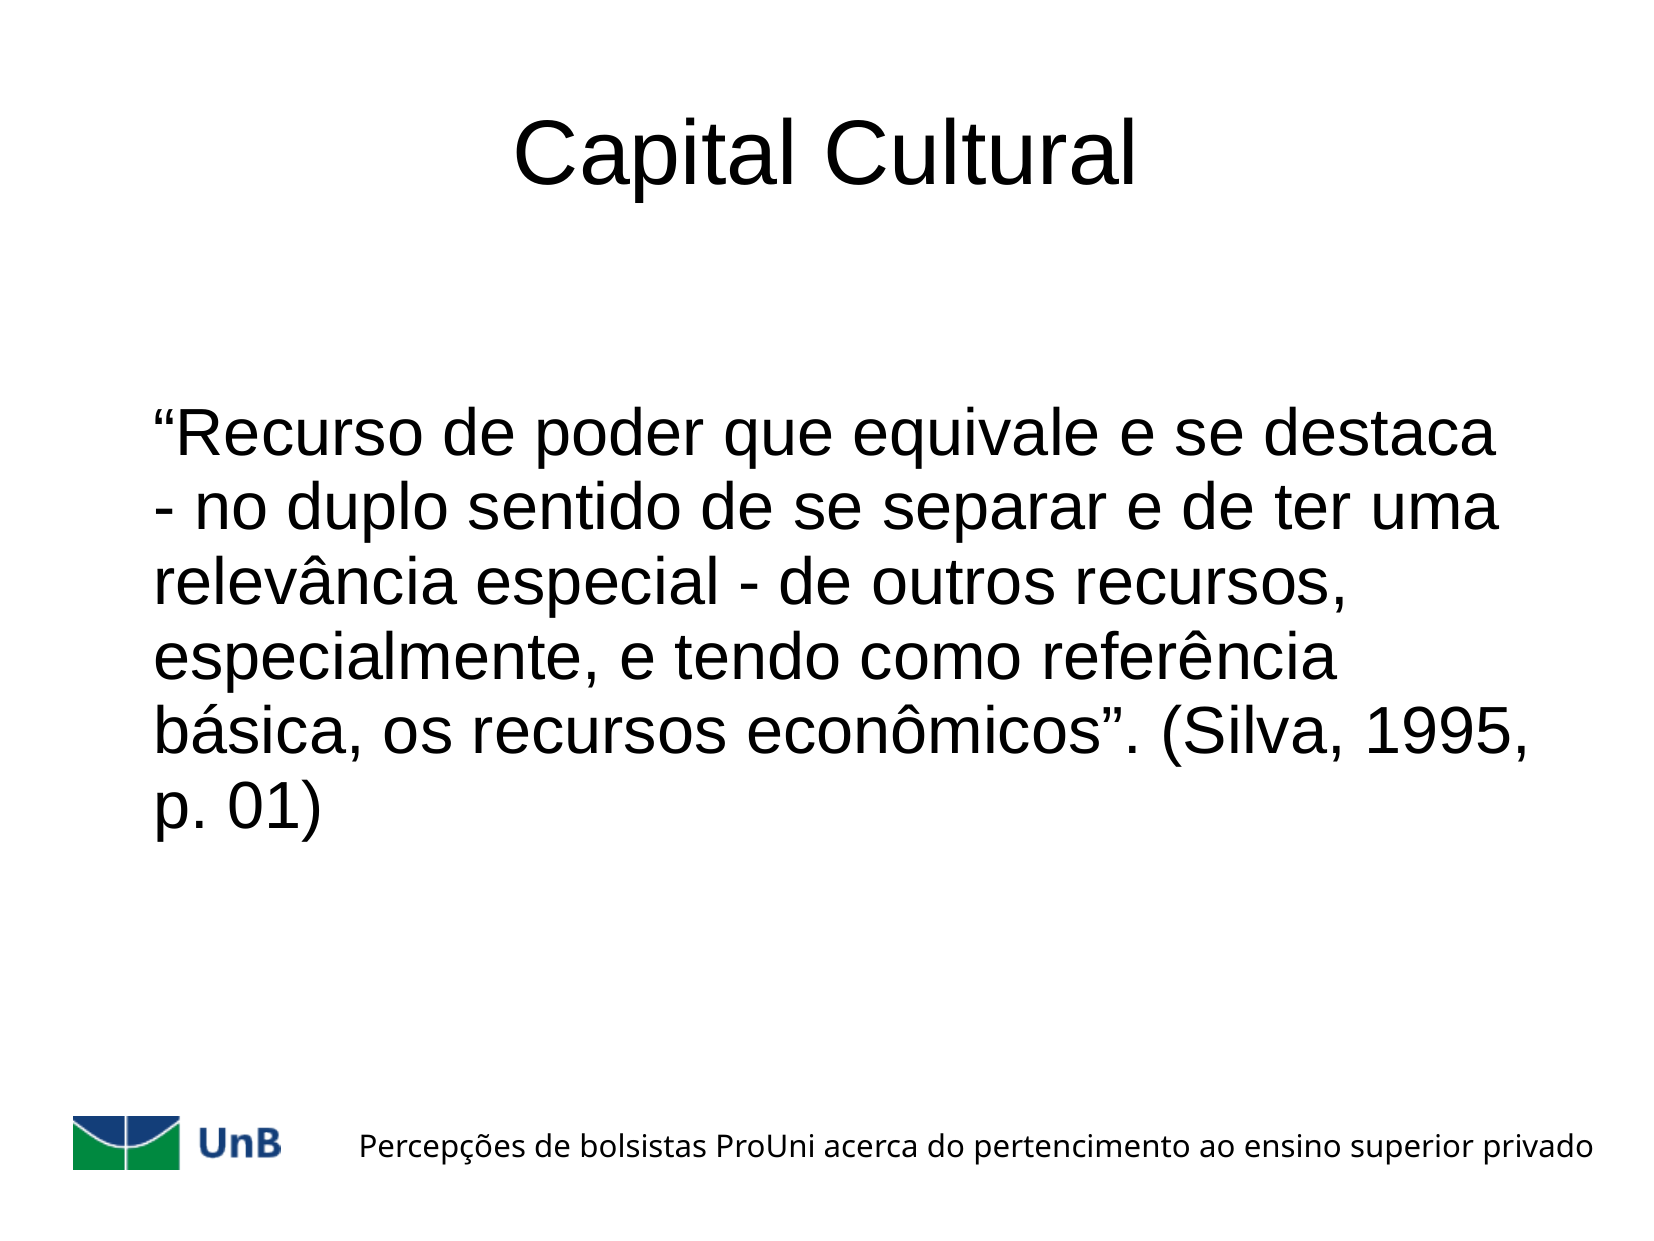

# Capital Cultural
“Recurso de poder que equivale e se destaca - no duplo sentido de se separar e de ter uma relevância especial - de outros recursos, especialmente, e tendo como referência básica, os recursos econômicos”. (Silva, 1995, p. 01)
Percepções de bolsistas ProUni acerca do pertencimento ao ensino superior privado